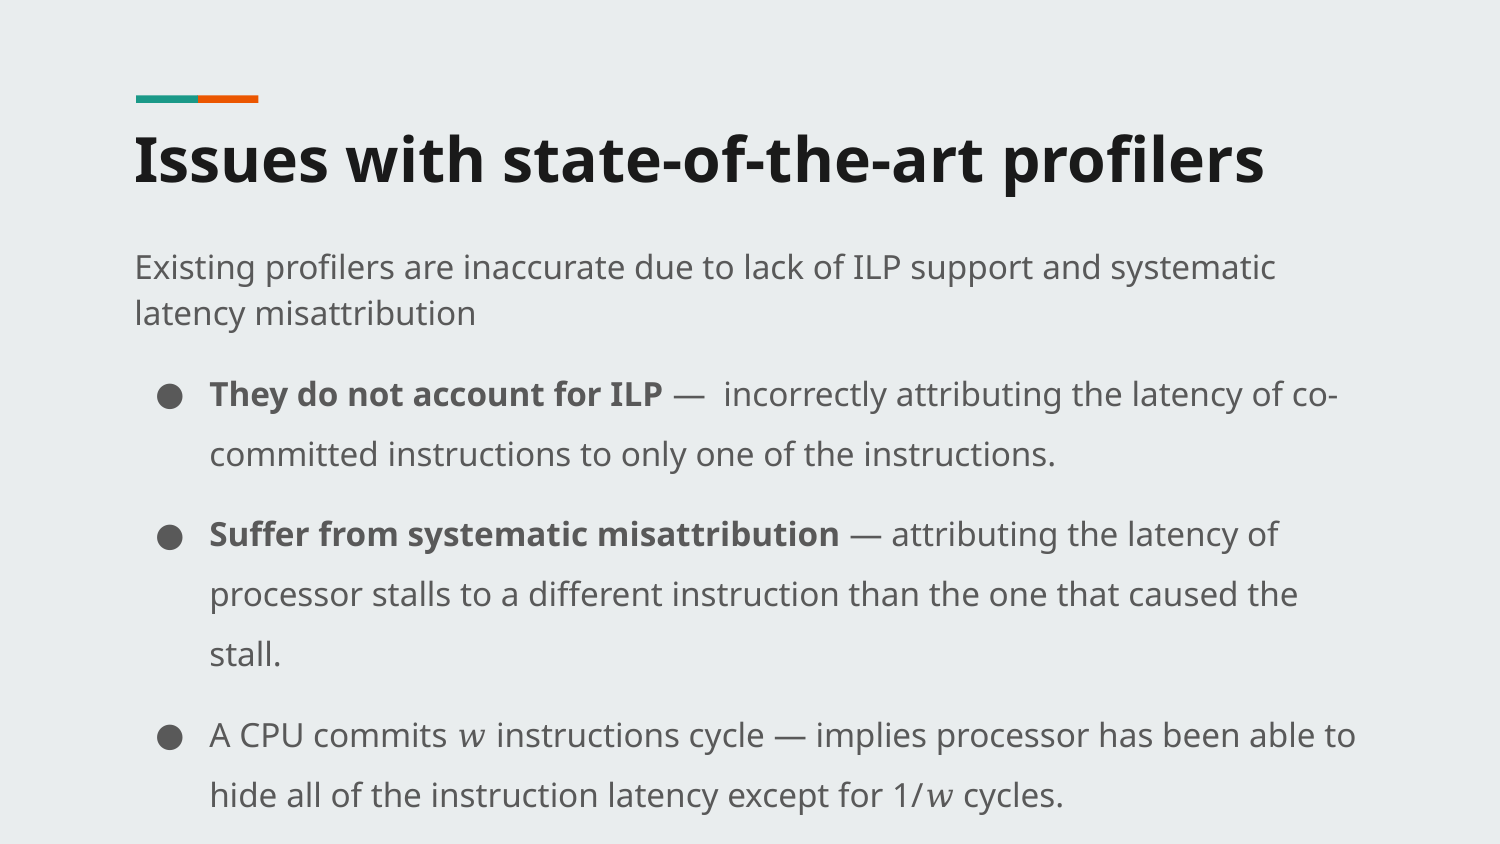

Issues with state-of-the-art profilers
Existing profilers are inaccurate due to lack of ILP support and systematic latency misattribution
They do not account for ILP — incorrectly attributing the latency of co-committed instructions to only one of the instructions.
Suffer from systematic misattribution — attributing the latency of processor stalls to a different instruction than the one that caused the stall.
A CPU commits 𝑤 instructions cycle — implies processor has been able to hide all of the instruction latency except for 1/𝑤 cycles.